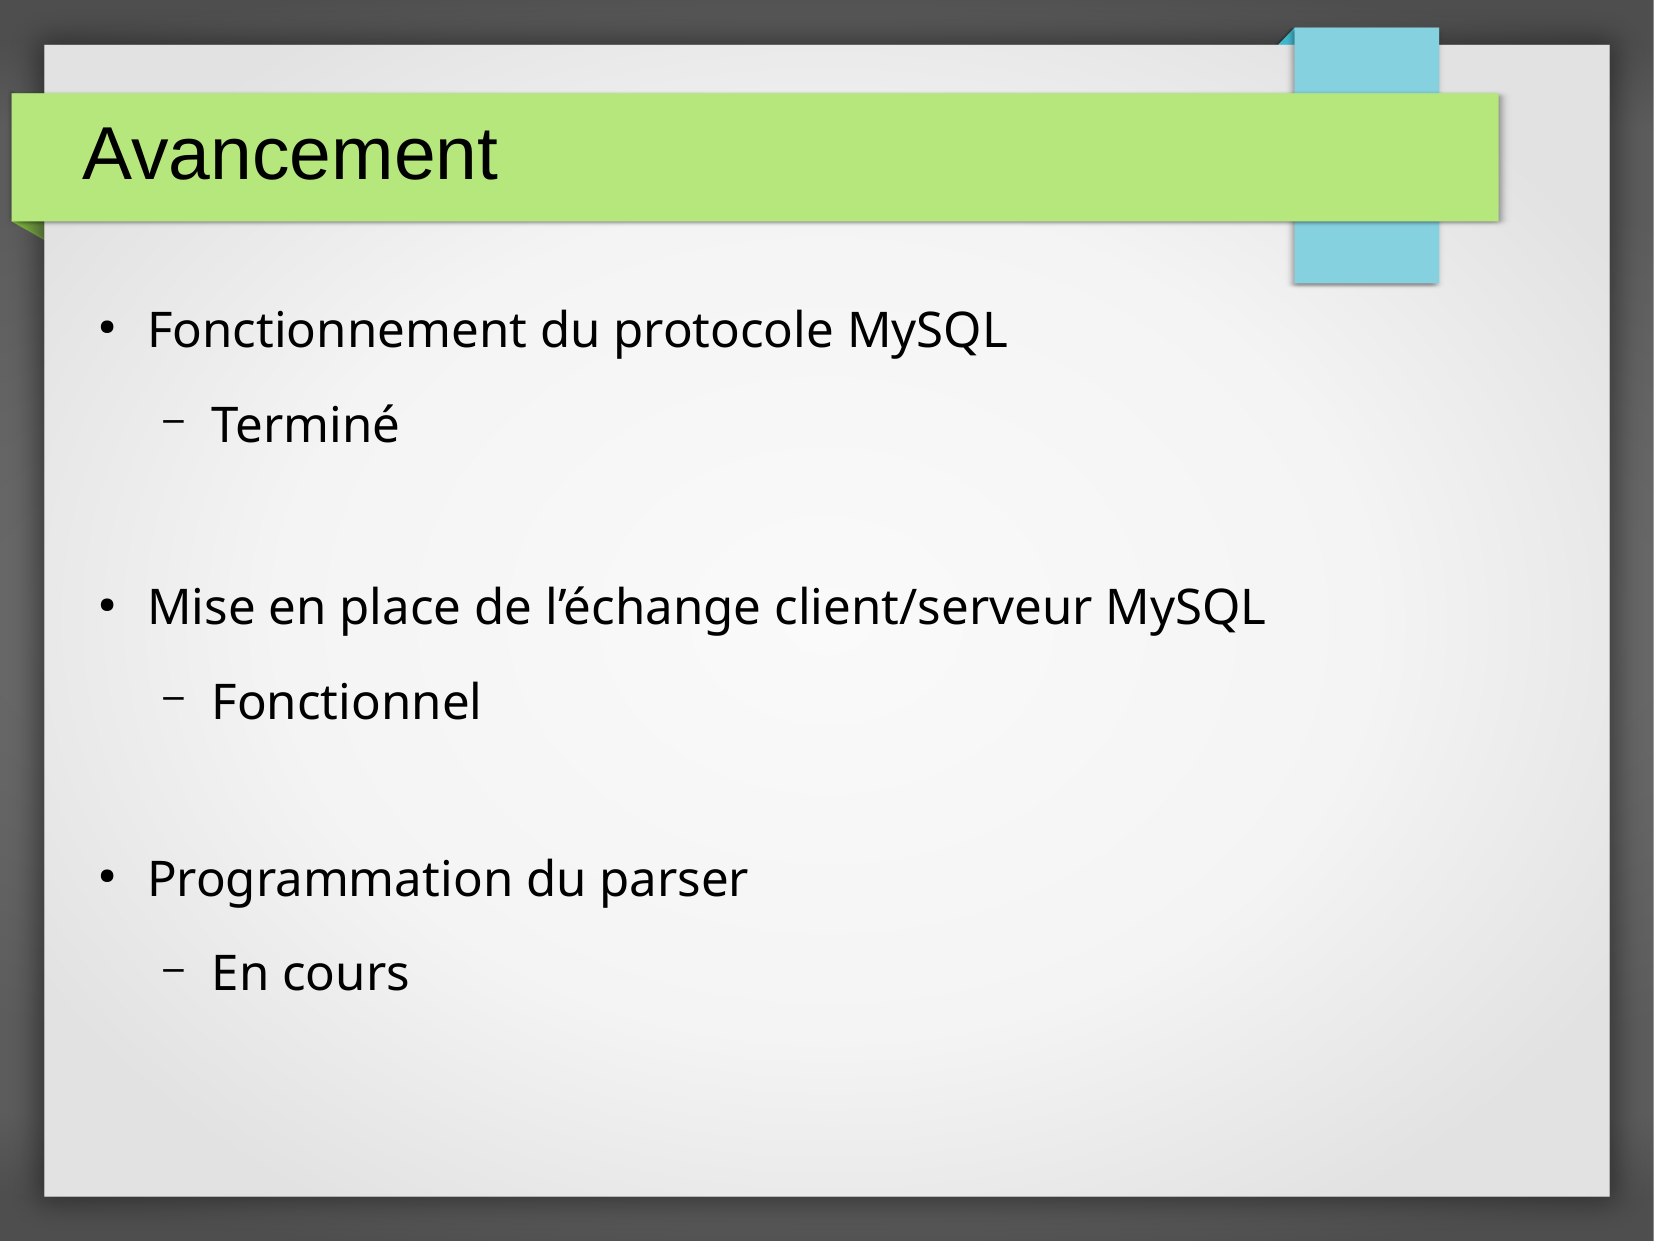

# Avancement
Fonctionnement du protocole MySQL
Terminé
Mise en place de l’échange client/serveur MySQL
Fonctionnel
Programmation du parser
En cours